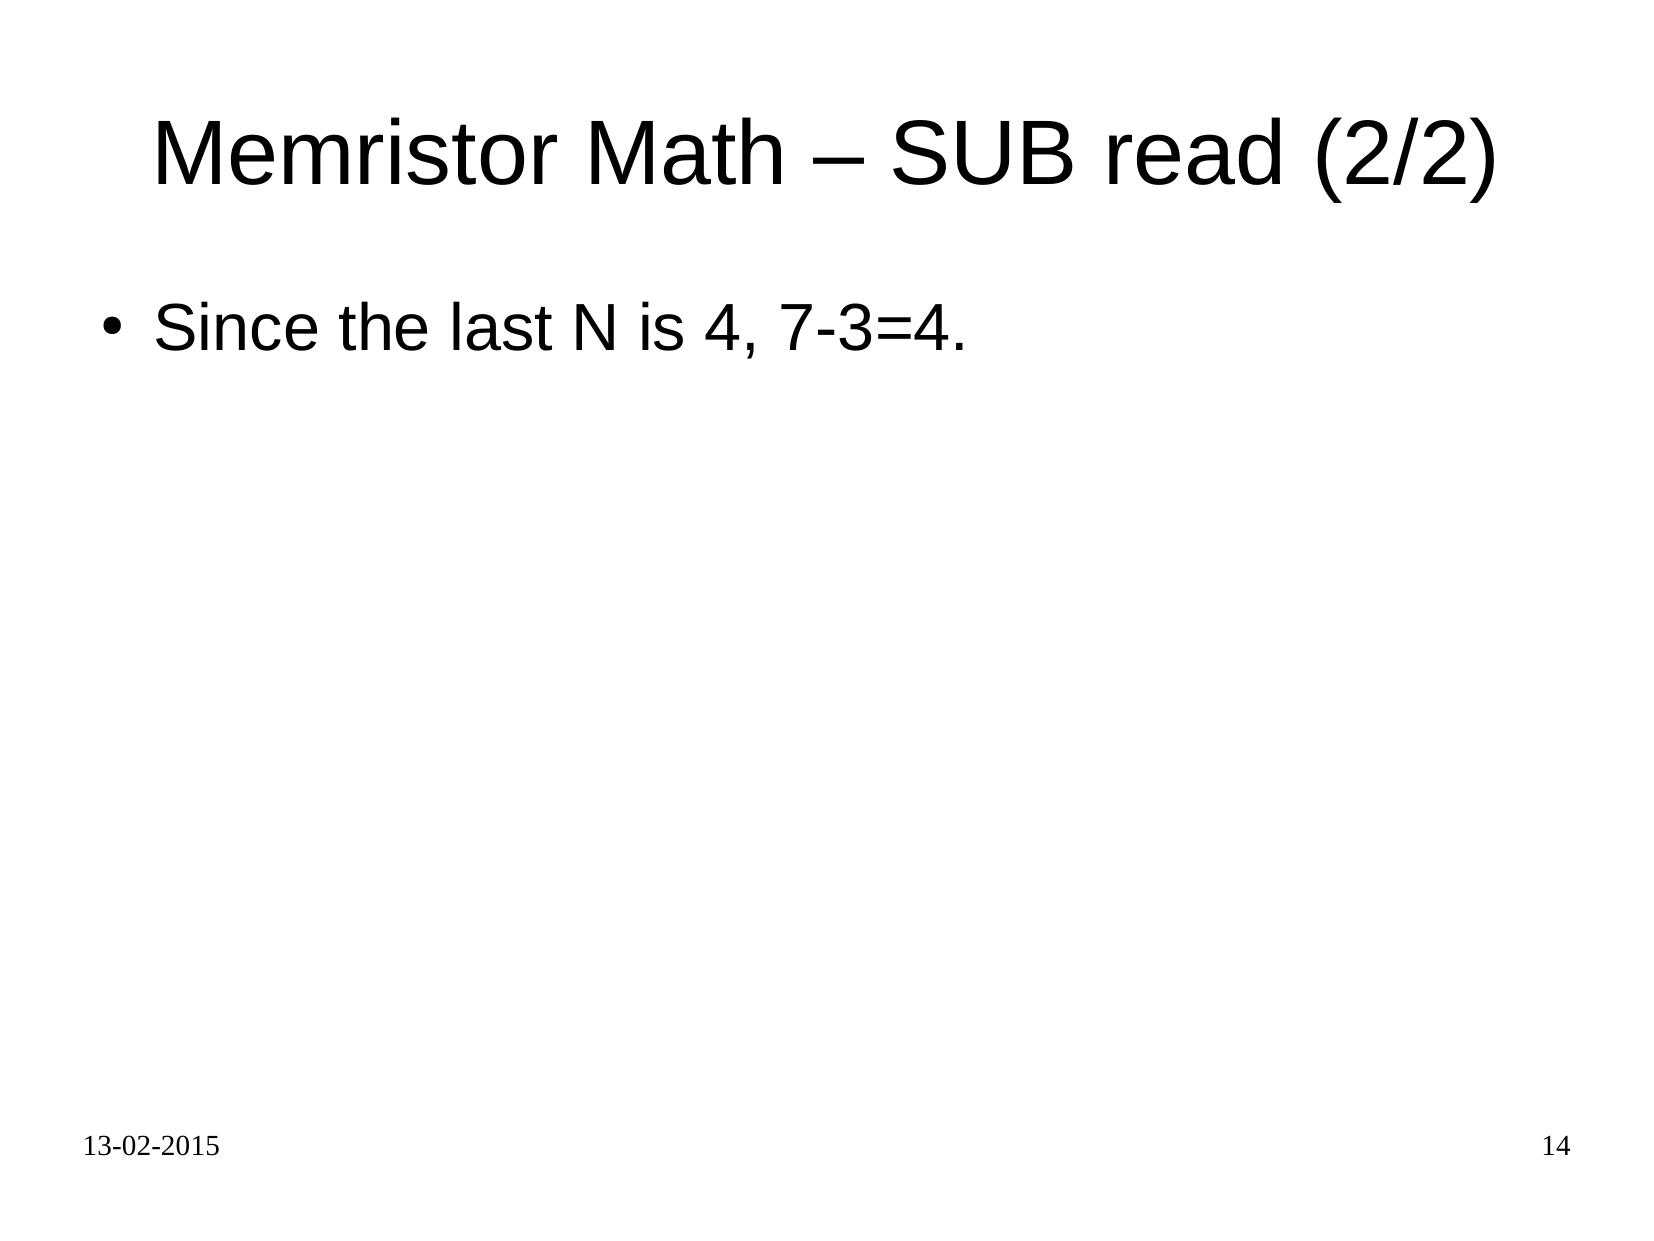

# Memristor Math – SUB read (2/2)
Since the last N is 4, 7-3=4.
13-02-2015
14